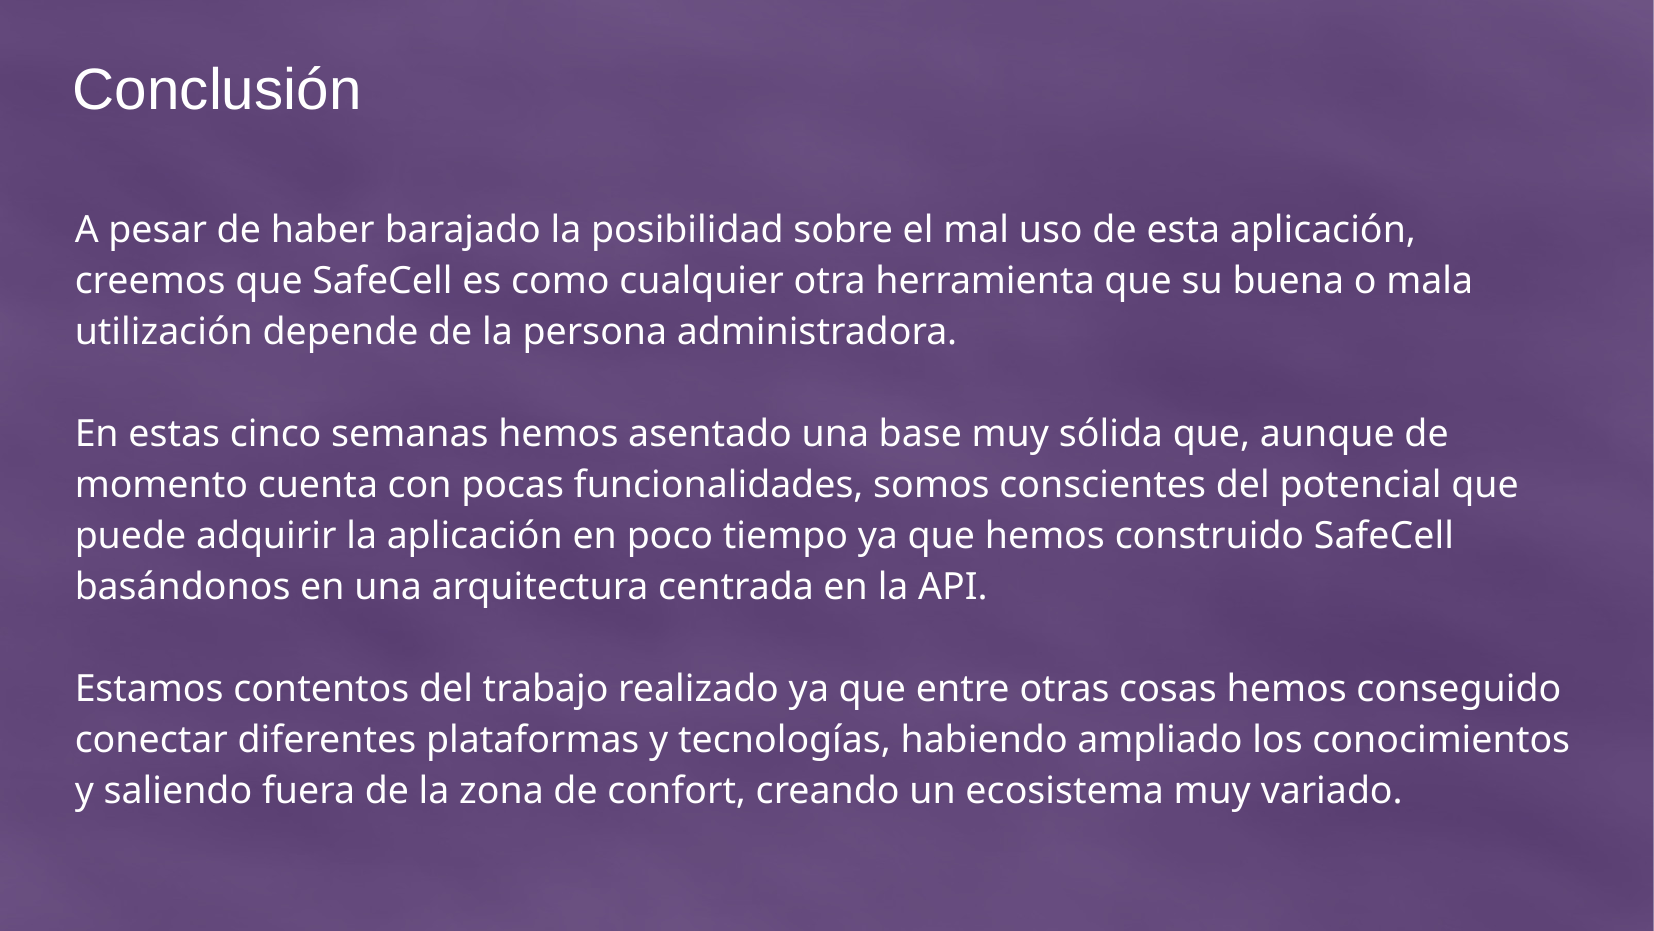

# Conclusión
A pesar de haber barajado la posibilidad sobre el mal uso de esta aplicación, creemos que SafeCell es como cualquier otra herramienta que su buena o mala utilización depende de la persona administradora.
En estas cinco semanas hemos asentado una base muy sólida que, aunque de momento cuenta con pocas funcionalidades, somos conscientes del potencial que puede adquirir la aplicación en poco tiempo ya que hemos construido SafeCell basándonos en una arquitectura centrada en la API.
Estamos contentos del trabajo realizado ya que entre otras cosas hemos conseguido conectar diferentes plataformas y tecnologías, habiendo ampliado los conocimientos y saliendo fuera de la zona de confort, creando un ecosistema muy variado.